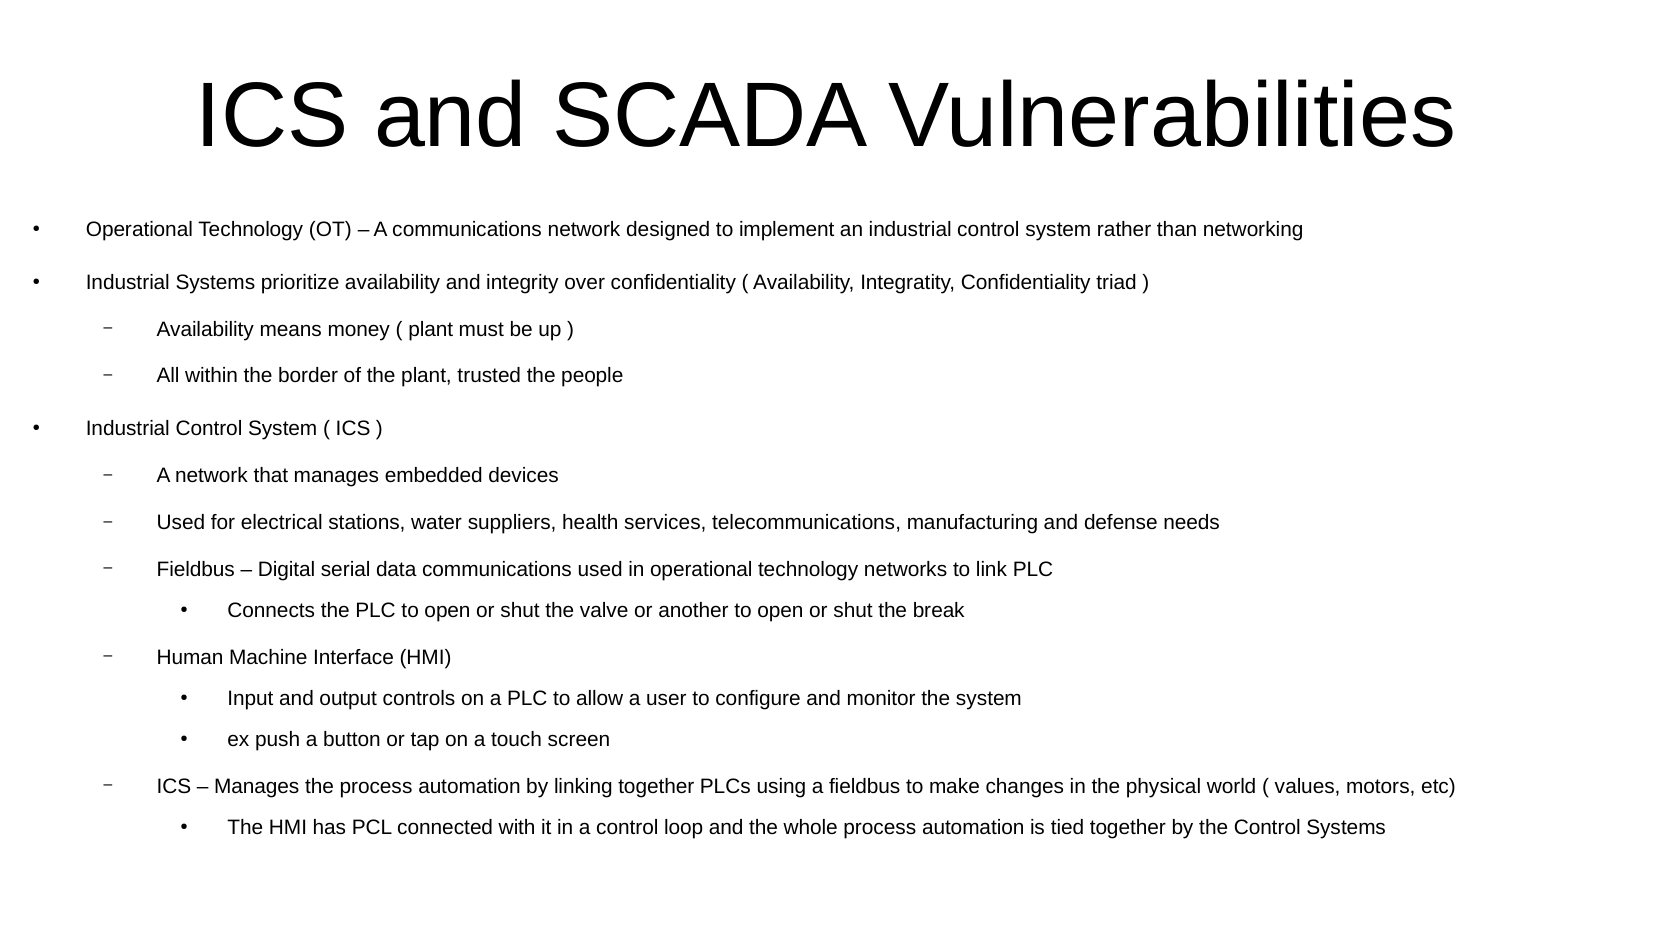

# ICS and SCADA Vulnerabilities
Operational Technology (OT) – A communications network designed to implement an industrial control system rather than networking
Industrial Systems prioritize availability and integrity over confidentiality ( Availability, Integratity, Confidentiality triad )
Availability means money ( plant must be up )
All within the border of the plant, trusted the people
Industrial Control System ( ICS )
A network that manages embedded devices
Used for electrical stations, water suppliers, health services, telecommunications, manufacturing and defense needs
Fieldbus – Digital serial data communications used in operational technology networks to link PLC
Connects the PLC to open or shut the valve or another to open or shut the break
Human Machine Interface (HMI)
Input and output controls on a PLC to allow a user to configure and monitor the system
ex push a button or tap on a touch screen
ICS – Manages the process automation by linking together PLCs using a fieldbus to make changes in the physical world ( values, motors, etc)
The HMI has PCL connected with it in a control loop and the whole process automation is tied together by the Control Systems